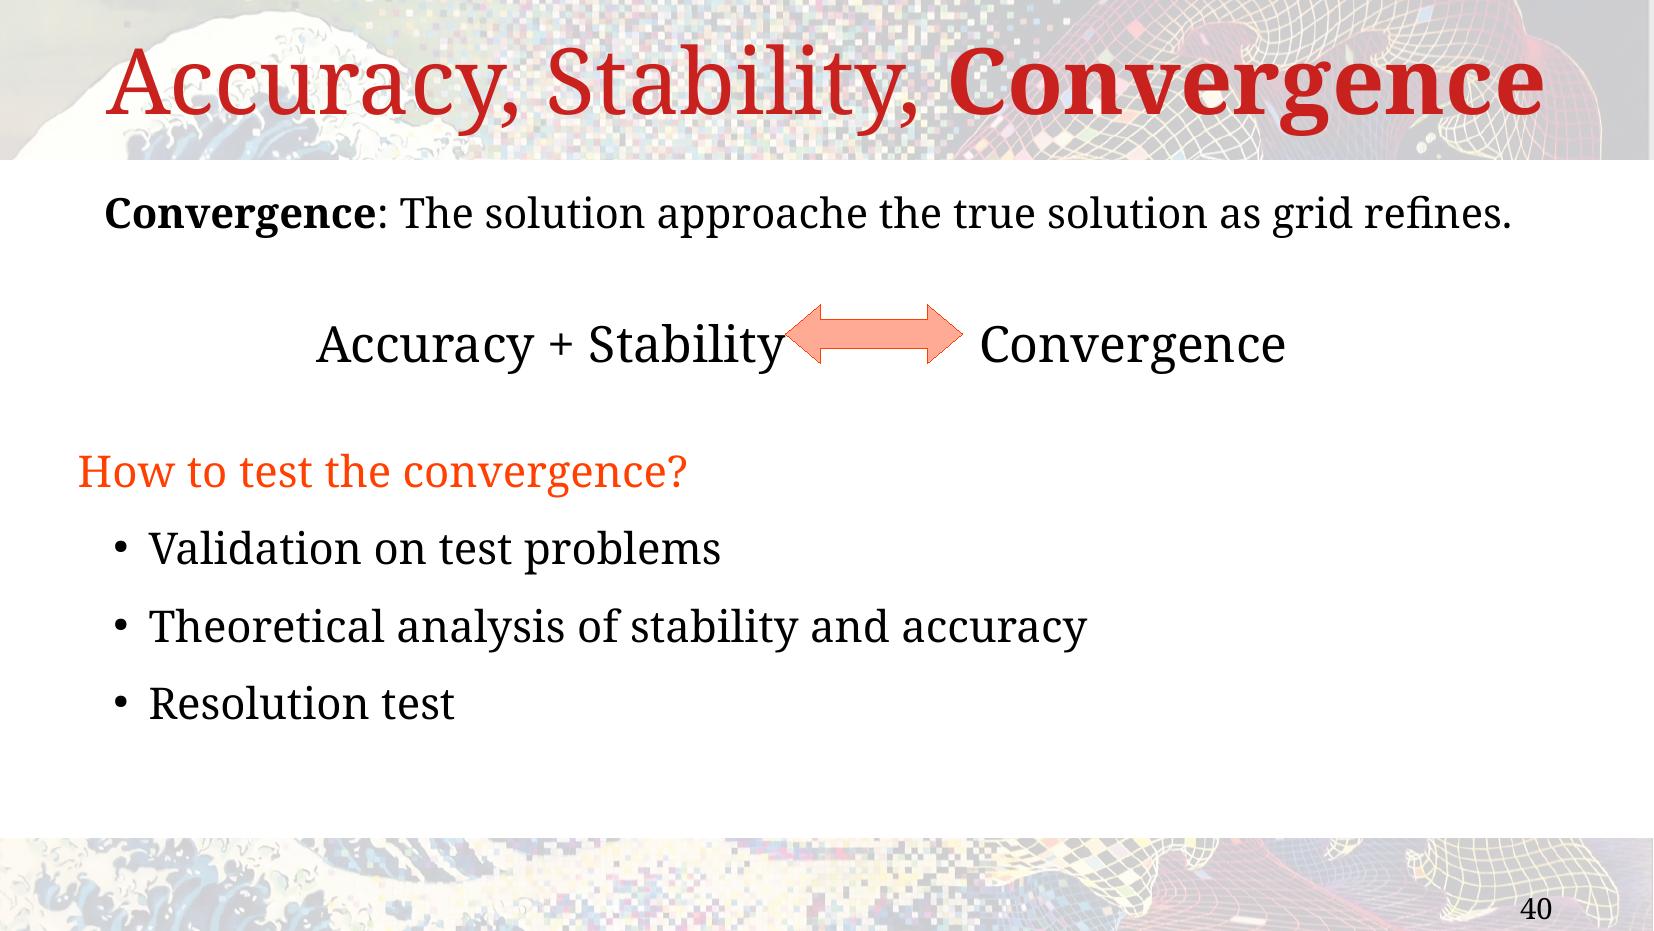

# Accuracy, Stability, Convergence
Convergence: The solution approache the true solution as grid refines.
Accuracy + Stability
Convergence
How to test the convergence?
Validation on test problems
Theoretical analysis of stability and accuracy
Resolution test